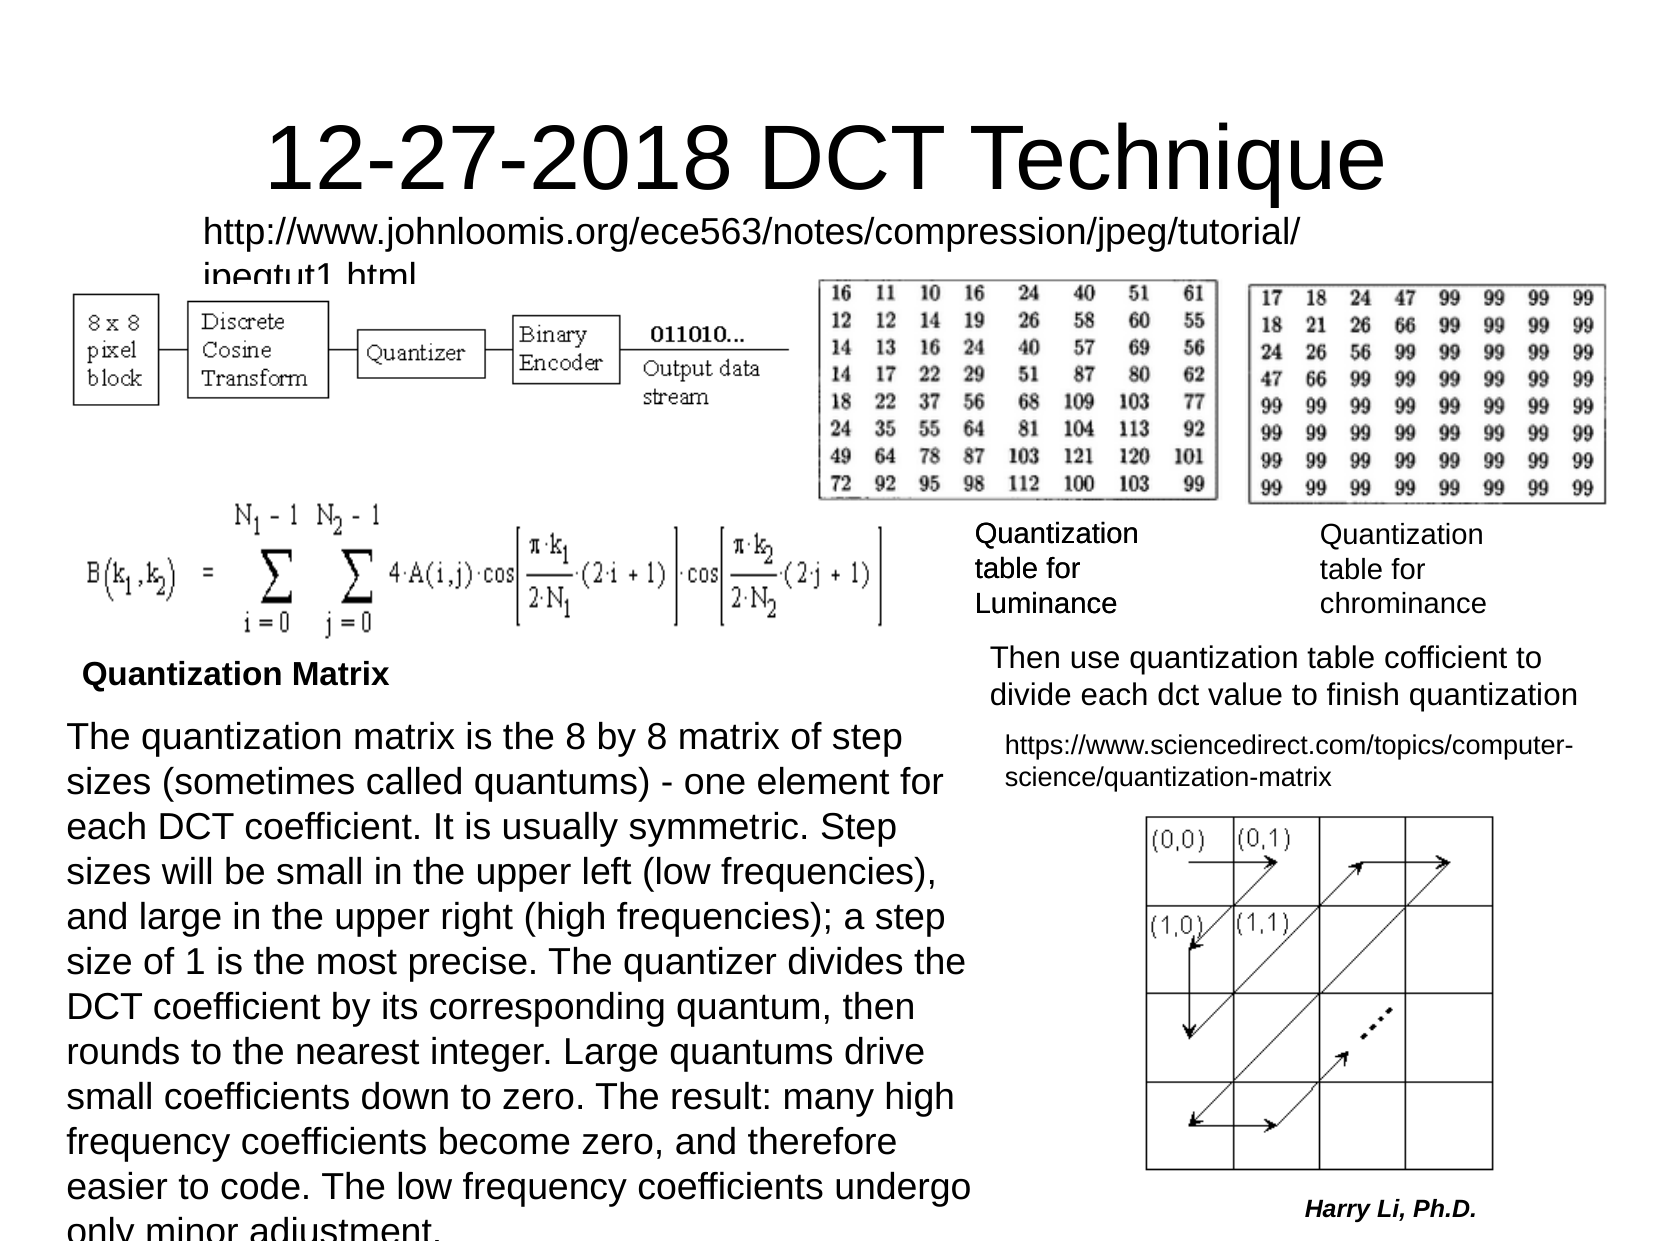

12-27-2018 DCT Technique
http://www.johnloomis.org/ece563/notes/compression/jpeg/tutorial/jpegtut1.html
Quantization table for Luminance
Quantization table for Luminance
Quantization table for chrominance
Then use quantization table cofficient to divide each dct value to finish quantization
Quantization Matrix
The quantization matrix is the 8 by 8 matrix of step sizes (sometimes called quantums) - one element for each DCT coefficient. It is usually symmetric. Step sizes will be small in the upper left (low frequencies), and large in the upper right (high frequencies); a step size of 1 is the most precise. The quantizer divides the DCT coefficient by its corresponding quantum, then rounds to the nearest integer. Large quantums drive small coefficients down to zero. The result: many high frequency coefficients become zero, and therefore easier to code. The low frequency coefficients undergo only minor adjustment.
https://www.sciencedirect.com/topics/computer-science/quantization-matrix
Harry Li, Ph.D.